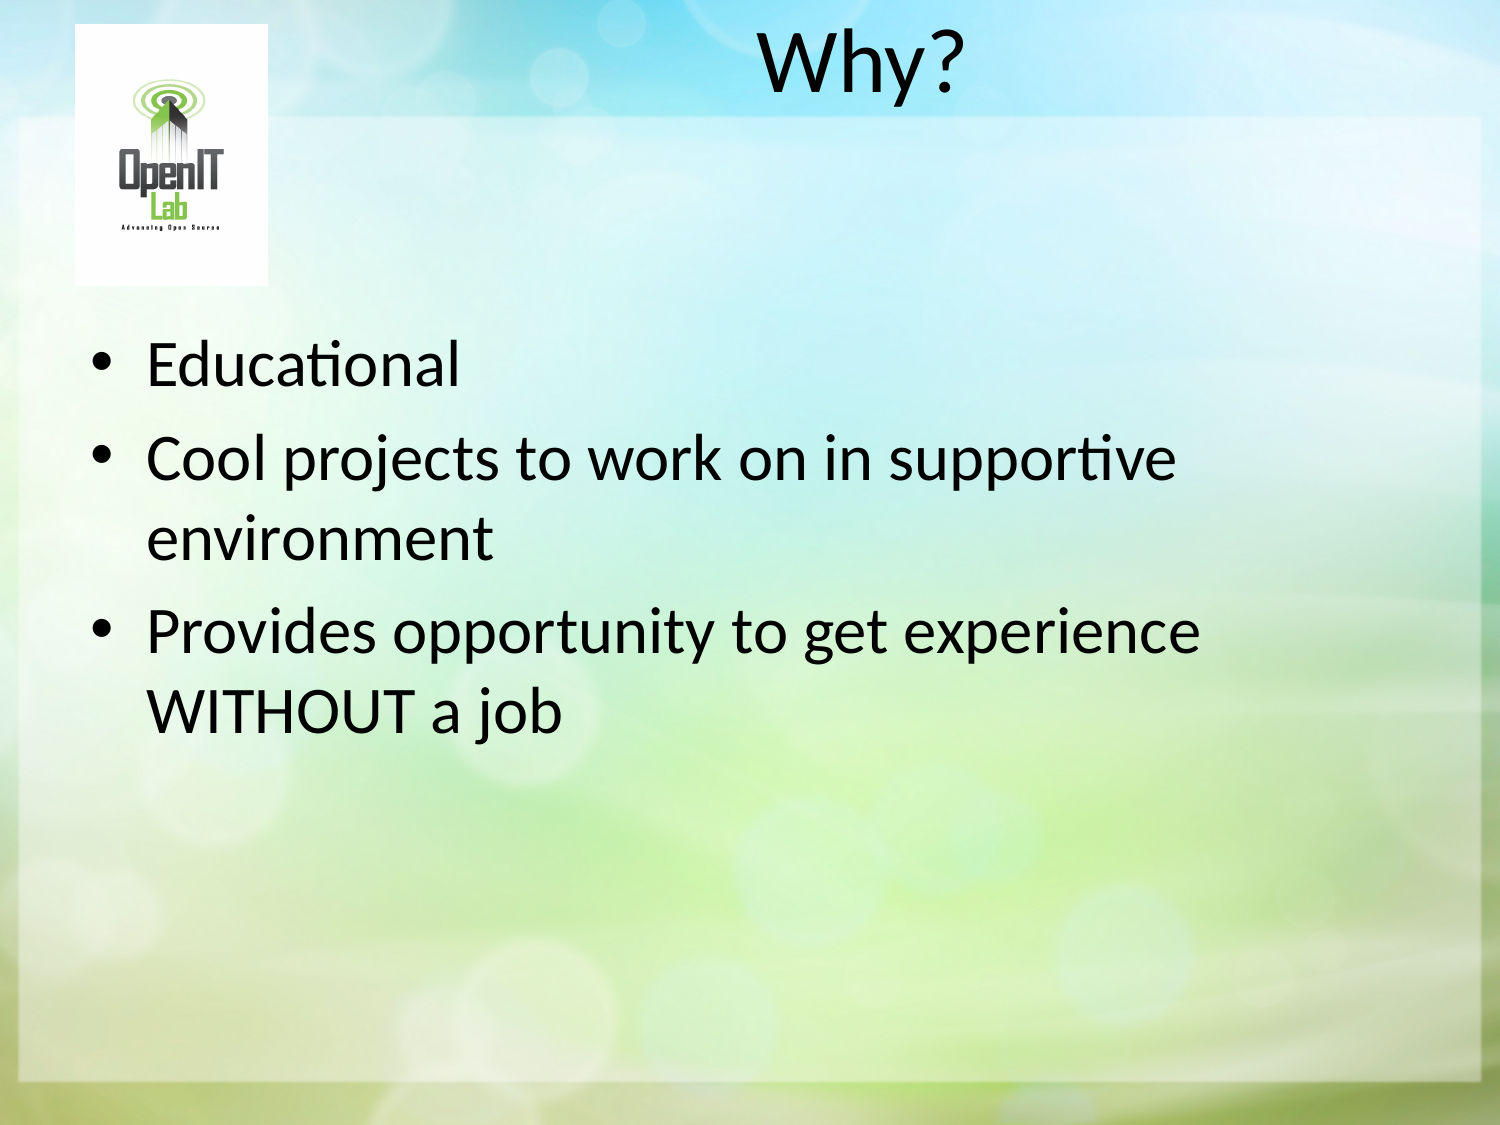

# Why?
Educational
Cool projects to work on in supportive environment
Provides opportunity to get experience WITHOUT a job